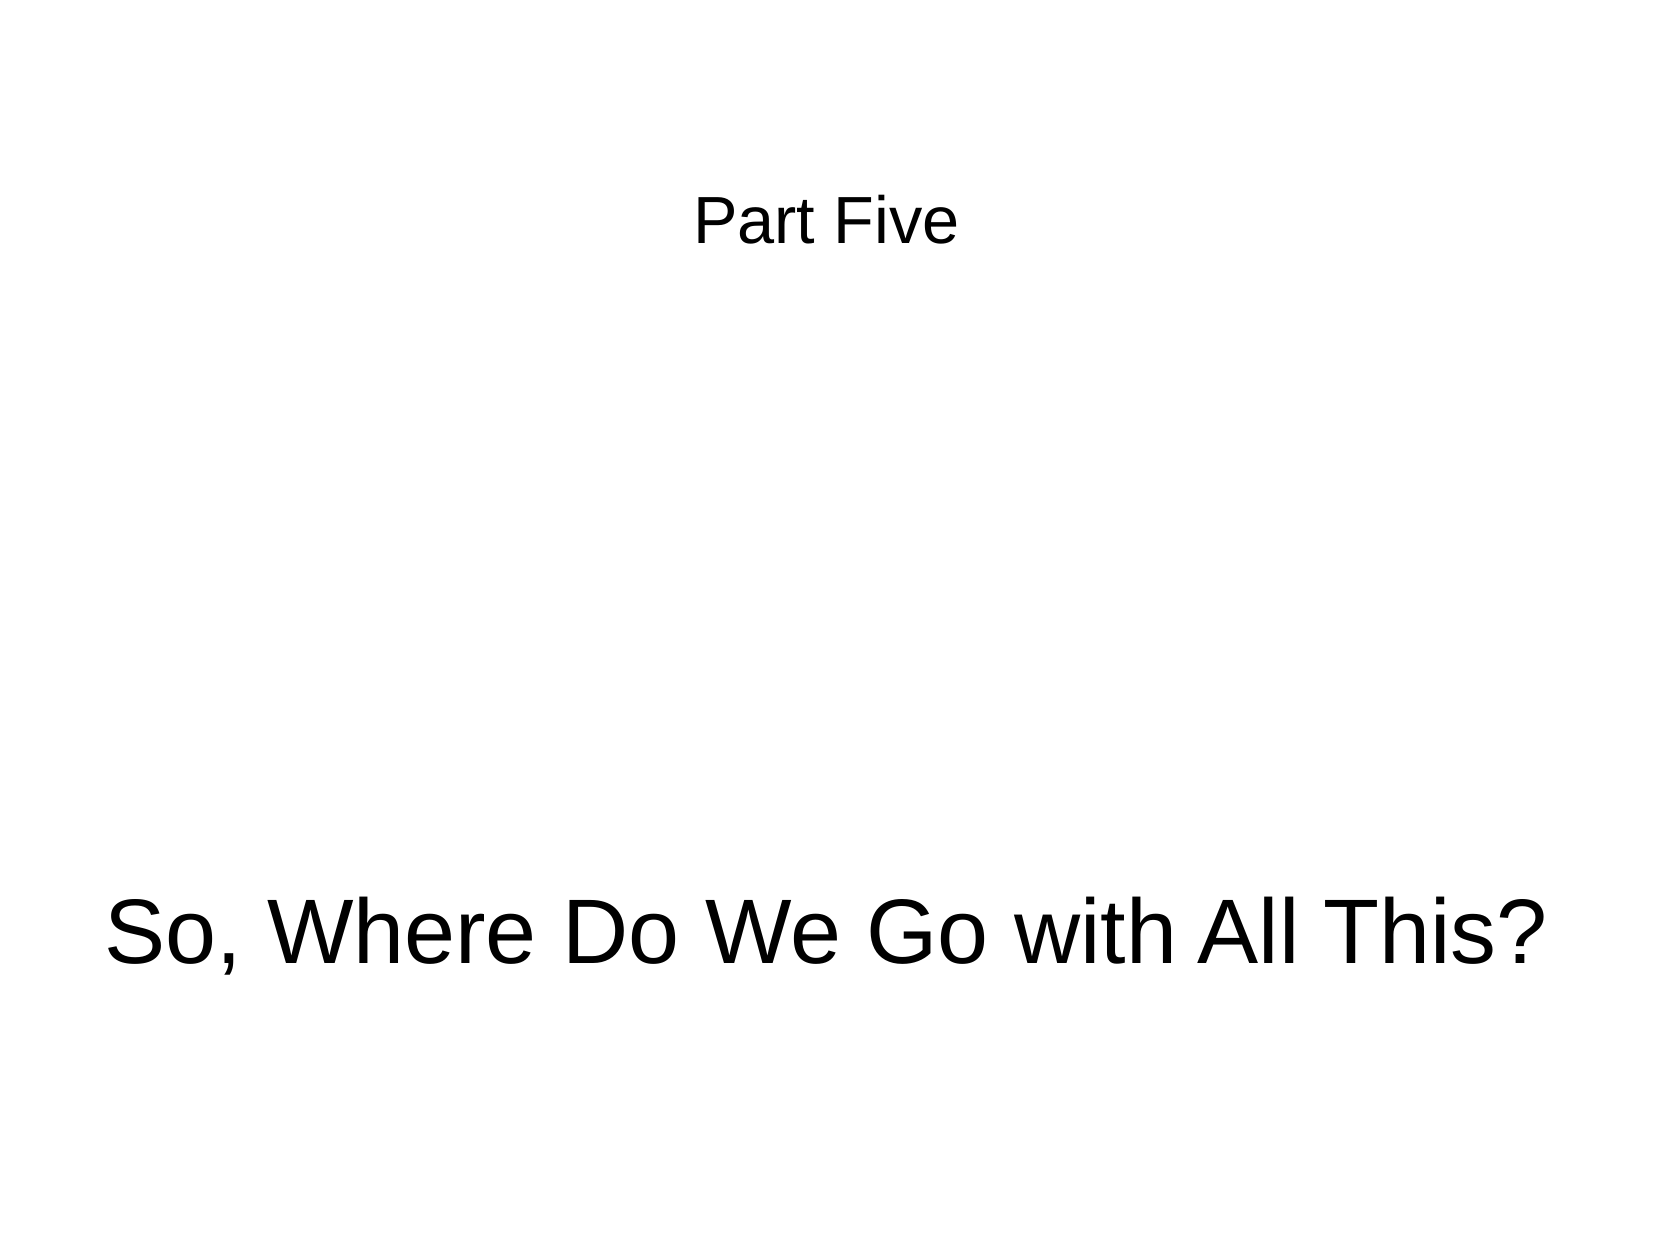

Part Five
# So, Where Do We Go with All This?